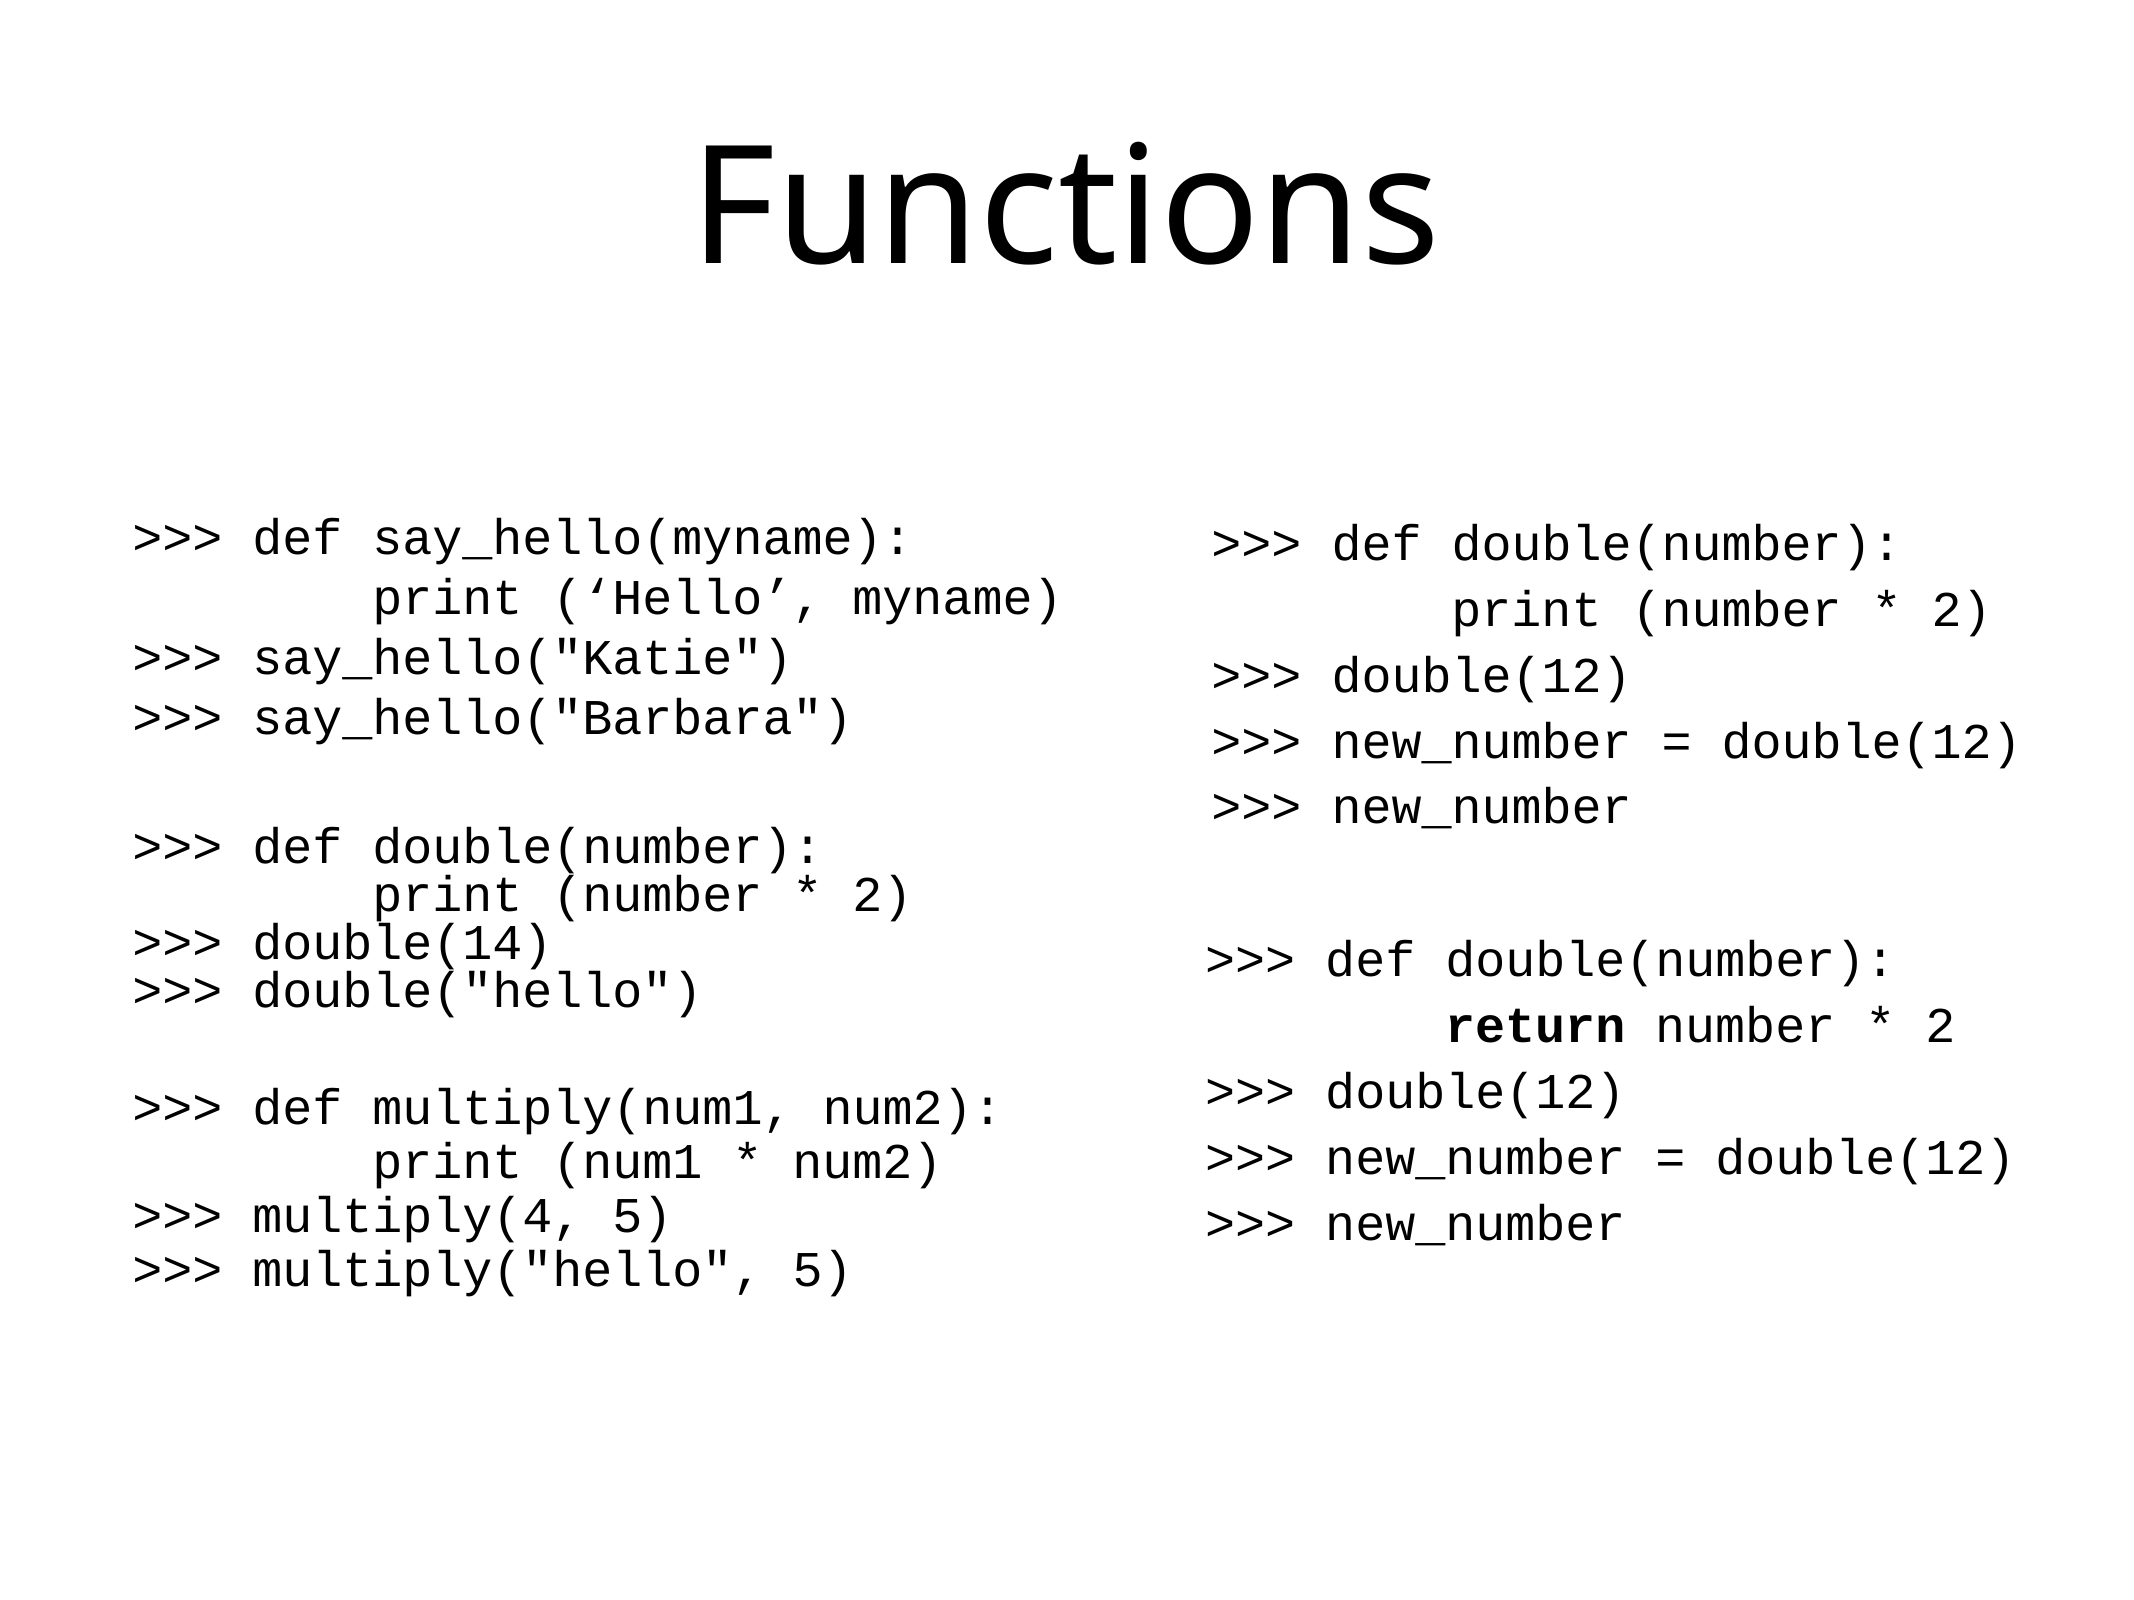

Functions
>>> def say_hello(myname):
 print (‘Hello’, myname)
>>> say_hello("Katie")
>>> say_hello("Barbara")
>>> def double(number):
 print (number * 2)
>>> double(12)
>>> new_number = double(12)
>>> new_number
>>> def double(number):
 print (number * 2)
>>> double(14)
>>> double("hello")
>>> def double(number):
 return number * 2
>>> double(12)
>>> new_number = double(12)
>>> new_number
>>> def multiply(num1, num2):
 print (num1 * num2)
>>> multiply(4, 5)
>>> multiply("hello", 5)